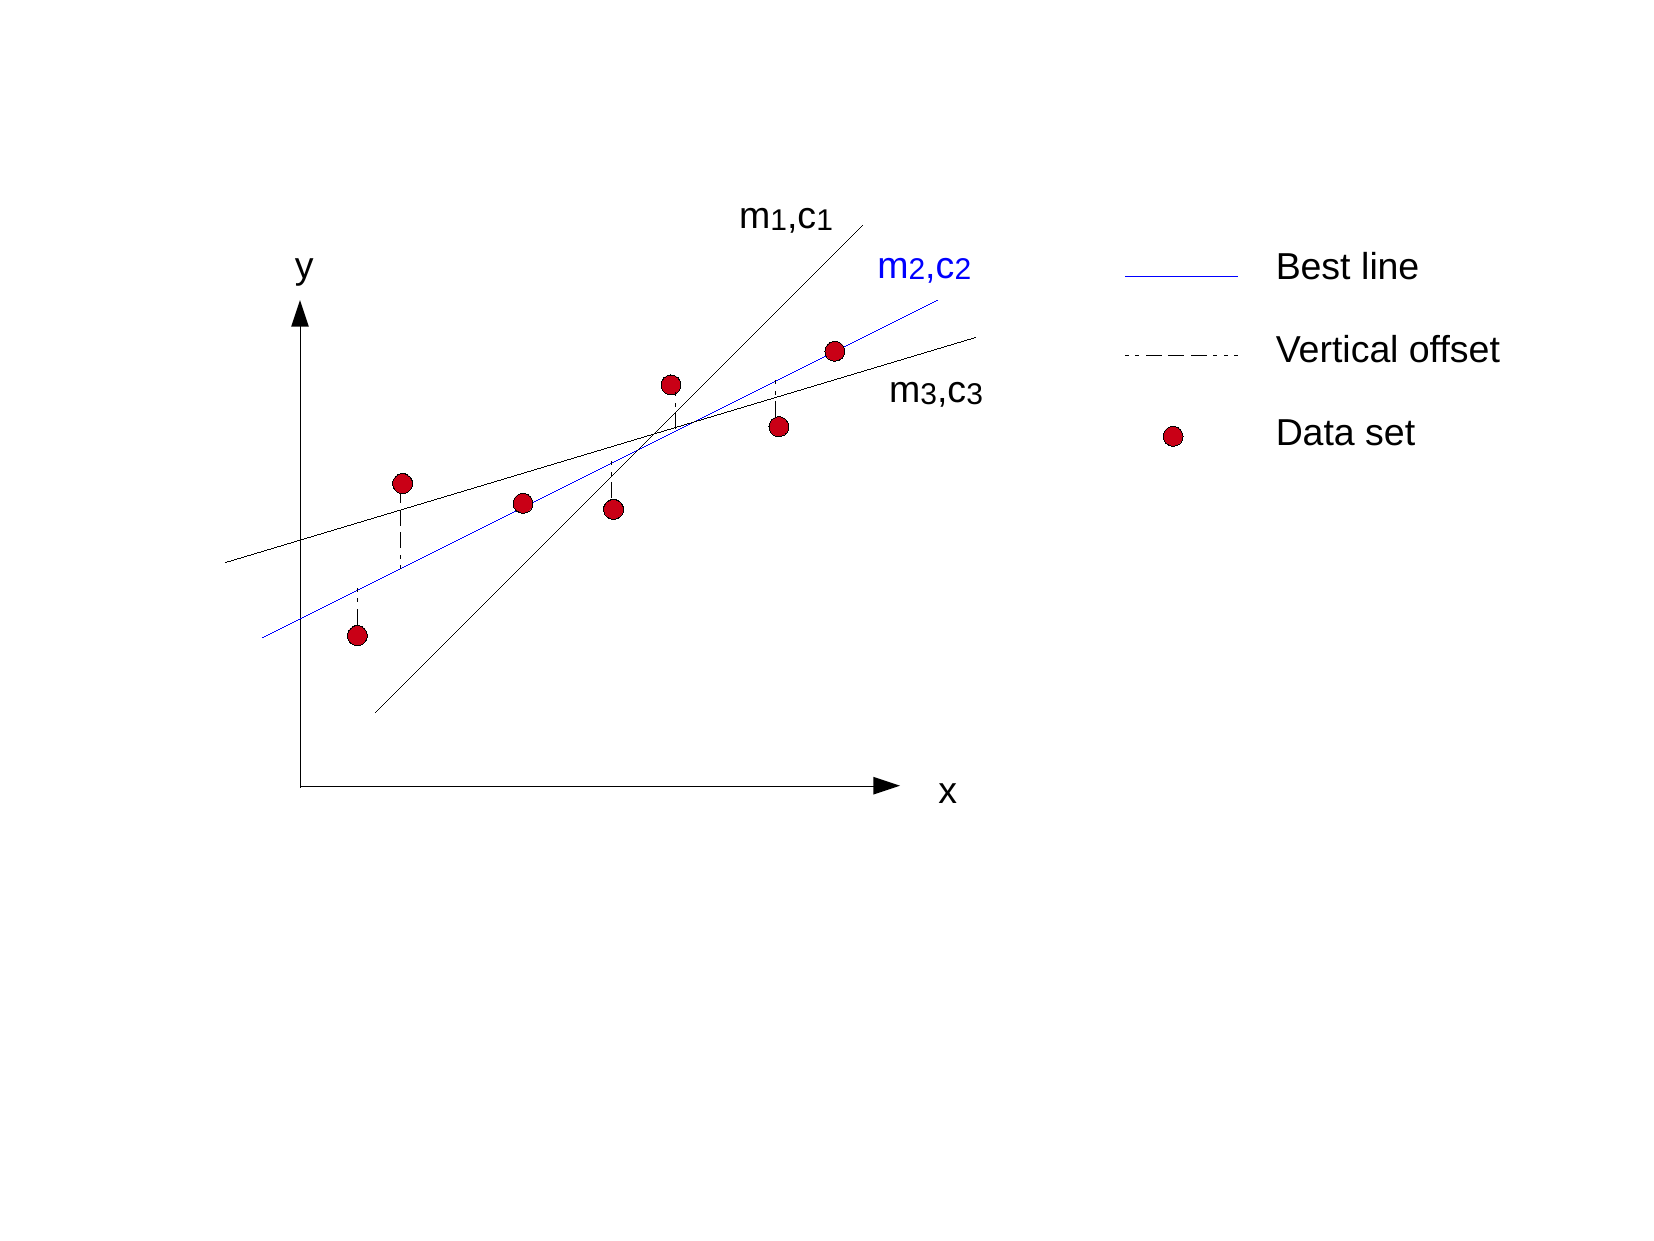

m1,c1
y
m2,c2
Best line
Vertical offset
m3,c3
Data set
x